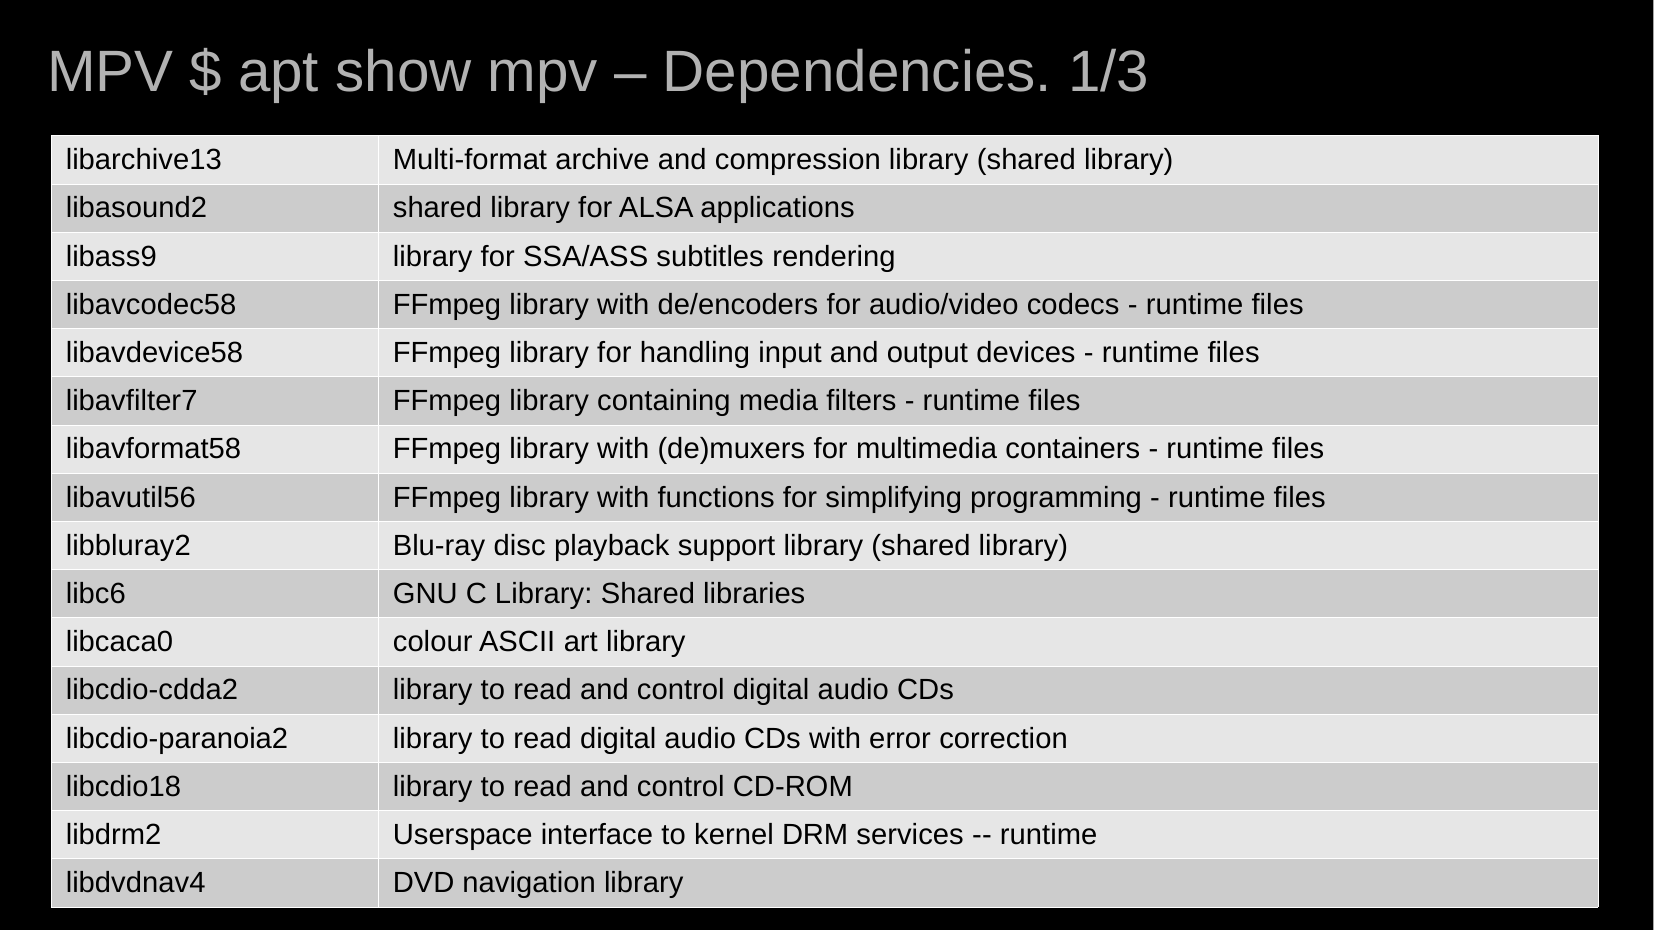

# MPV $ apt show mpv – Dependencies. 1/3
| libarchive13 | Multi-format archive and compression library (shared library) |
| --- | --- |
| libasound2 | shared library for ALSA applications |
| libass9 | library for SSA/ASS subtitles rendering |
| libavcodec58 | FFmpeg library with de/encoders for audio/video codecs - runtime files |
| libavdevice58 | FFmpeg library for handling input and output devices - runtime files |
| libavfilter7 | FFmpeg library containing media filters - runtime files |
| libavformat58 | FFmpeg library with (de)muxers for multimedia containers - runtime files |
| libavutil56 | FFmpeg library with functions for simplifying programming - runtime files |
| libbluray2 | Blu-ray disc playback support library (shared library) |
| libc6 | GNU C Library: Shared libraries |
| libcaca0 | colour ASCII art library |
| libcdio-cdda2 | library to read and control digital audio CDs |
| libcdio-paranoia2 | library to read digital audio CDs with error correction |
| libcdio18 | library to read and control CD-ROM |
| libdrm2 | Userspace interface to kernel DRM services -- runtime |
| libdvdnav4 | DVD navigation library |